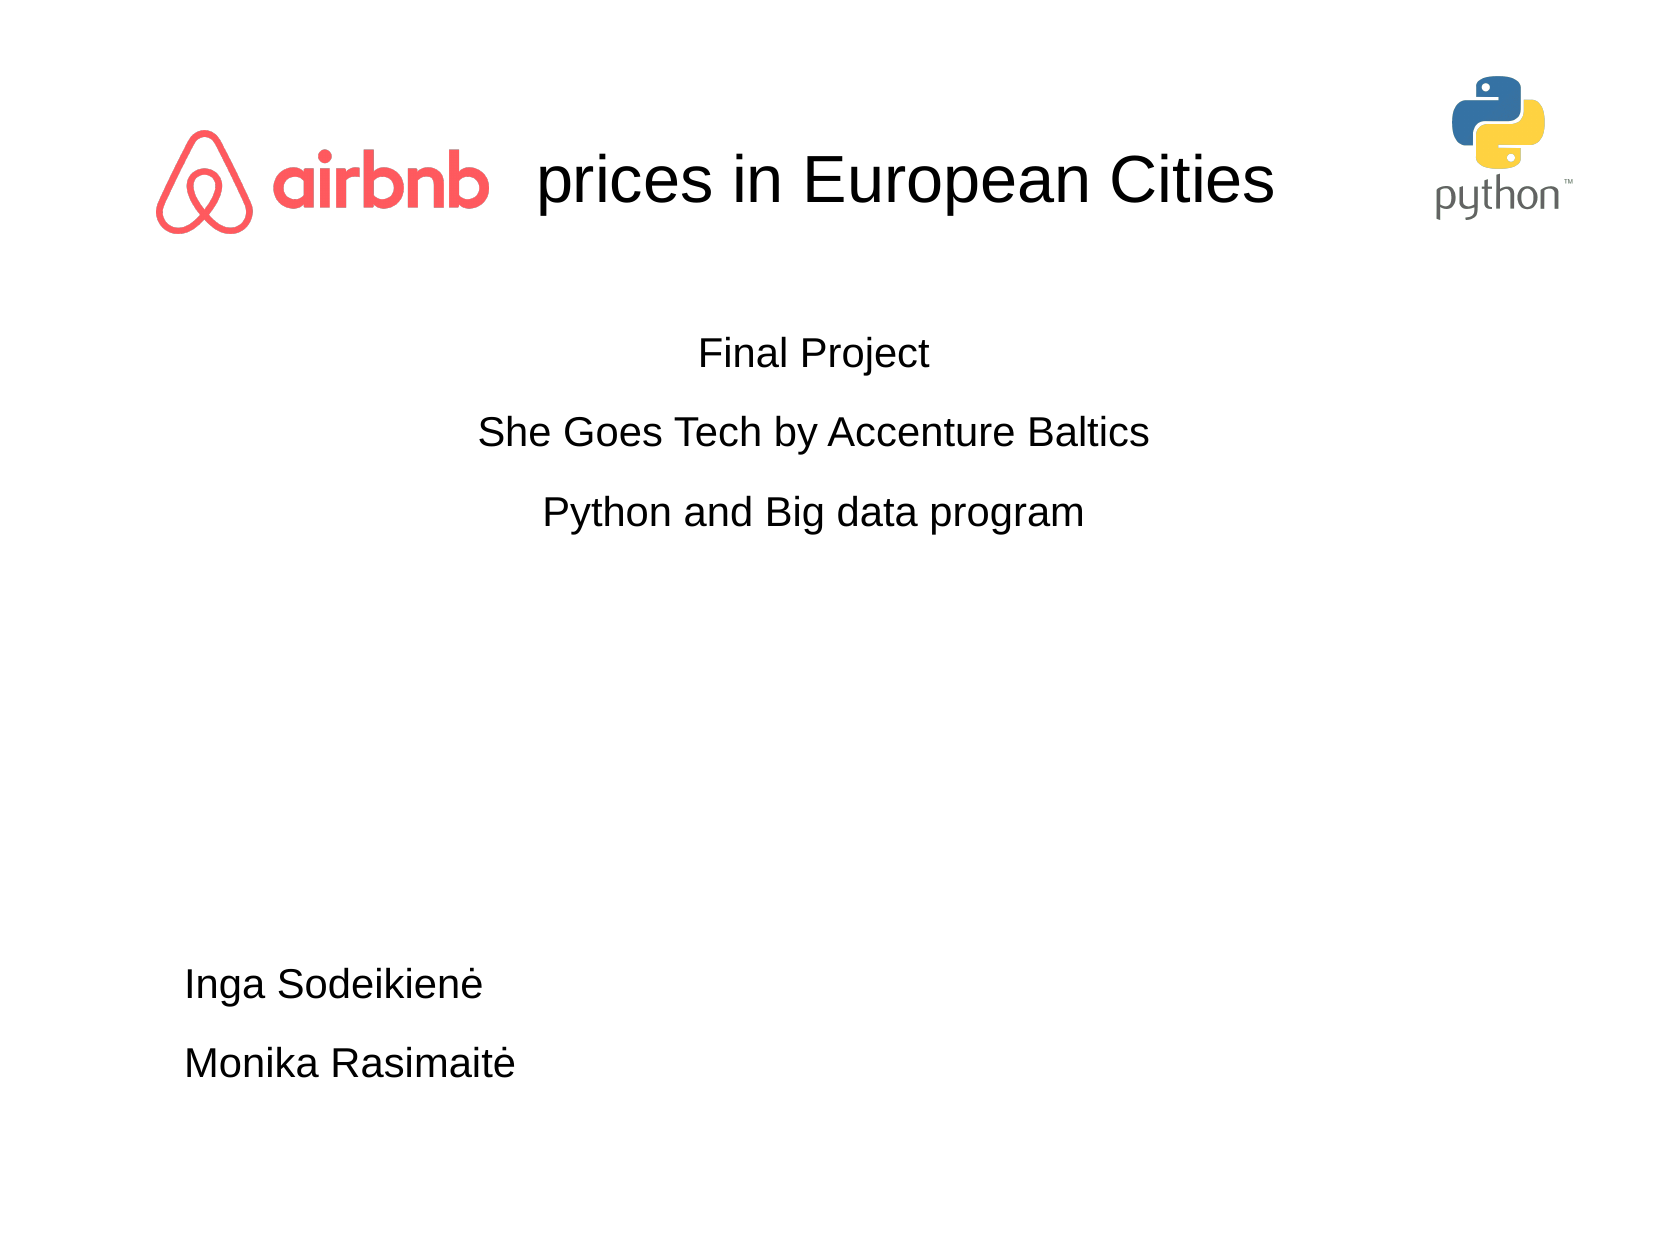

# prices in European Cities
Final Project
She Goes Tech by Accenture Baltics
Python and Big data program
Inga Sodeikienė
Monika Rasimaitė